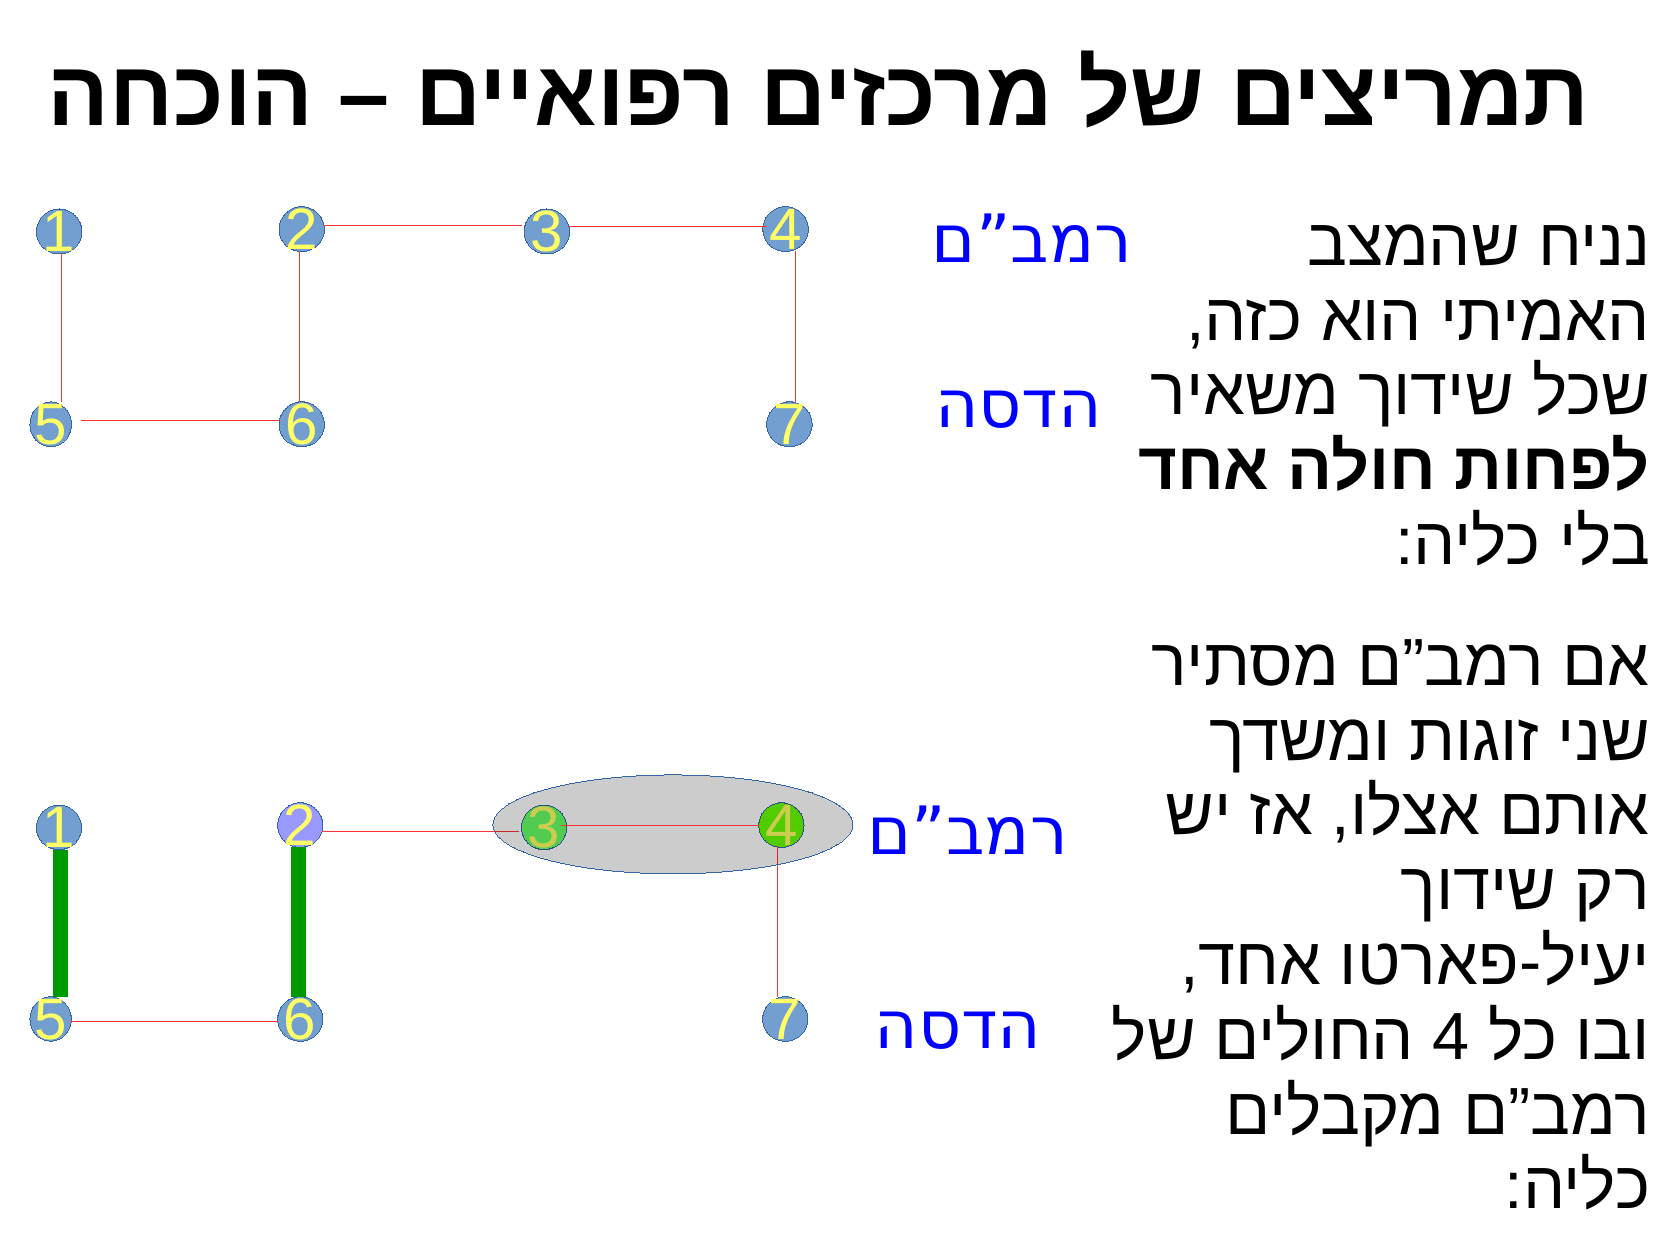

# תמריצים של מרכזים רפואיים – הוכחה
רמב”ם
נניח שהמצב האמיתי הוא כזה, שכל שידוך משאיר לפחות חולה אחד בלי כליה:
2
4
1
3
הדסה
5
6
7
אם רמב”ם מסתיר שני זוגות ומשדך אותם אצלו, אז יש רק שידוך יעיל-פארטו אחד, ובו כל 4 החולים של רמב”ם מקבלים כליה:
רמב”ם
2
4
1
3
הדסה
5
6
7